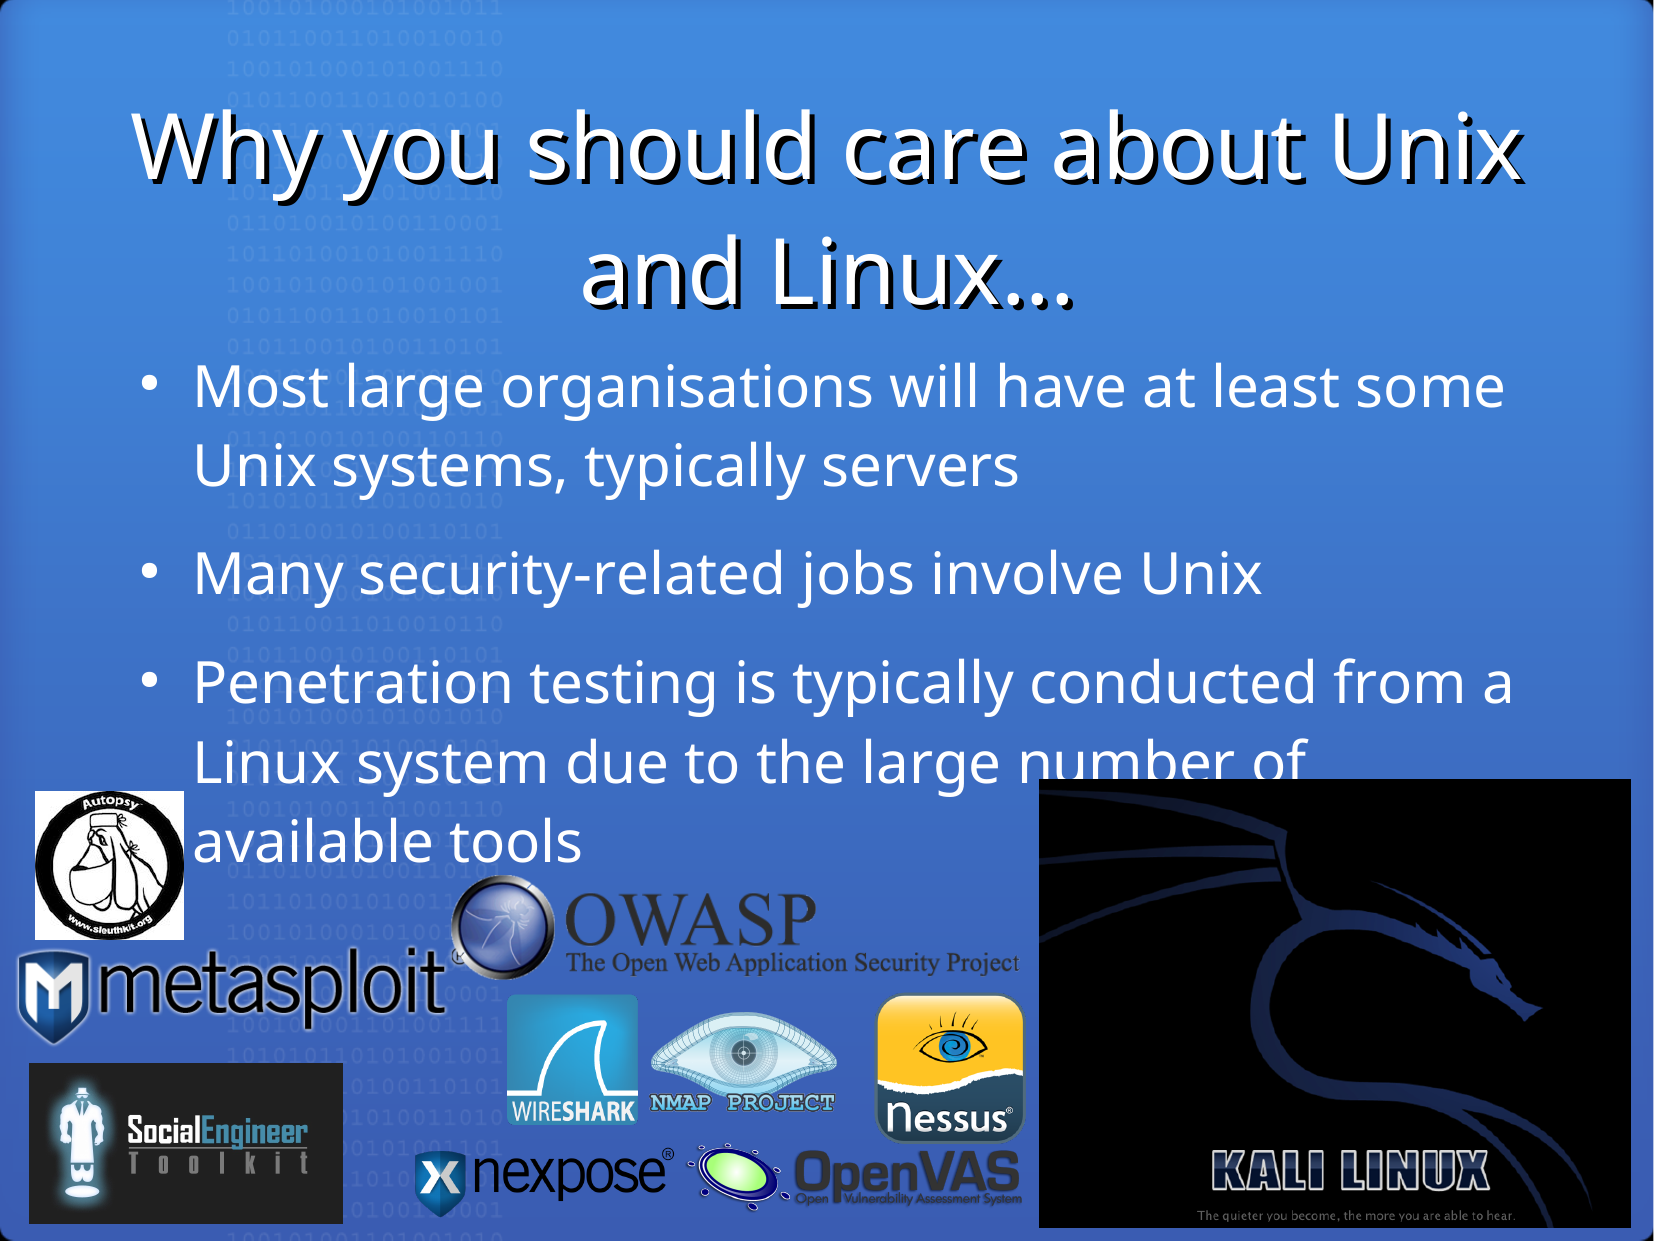

# Why you should care about Unix and Linux...
Most large organisations will have at least some Unix systems, typically servers
Many security-related jobs involve Unix
Penetration testing is typically conducted from a Linux system due to the large number of available tools